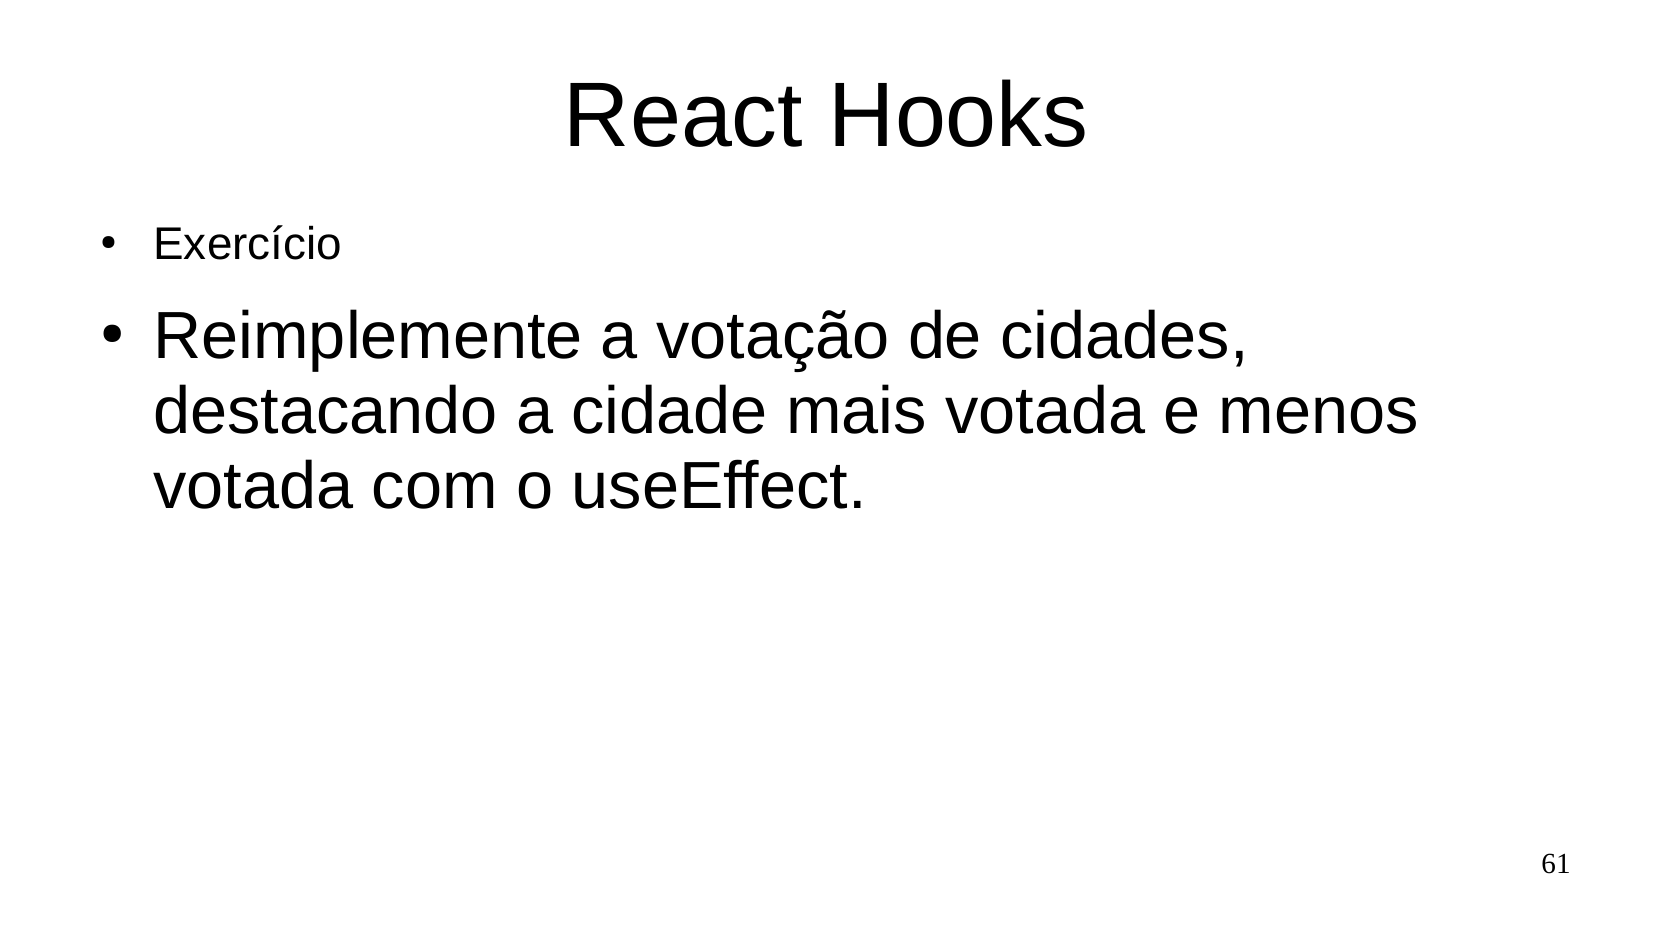

# React Hooks
Exercício
Reimplemente a votação de cidades, destacando a cidade mais votada e menos votada com o useEffect.
61